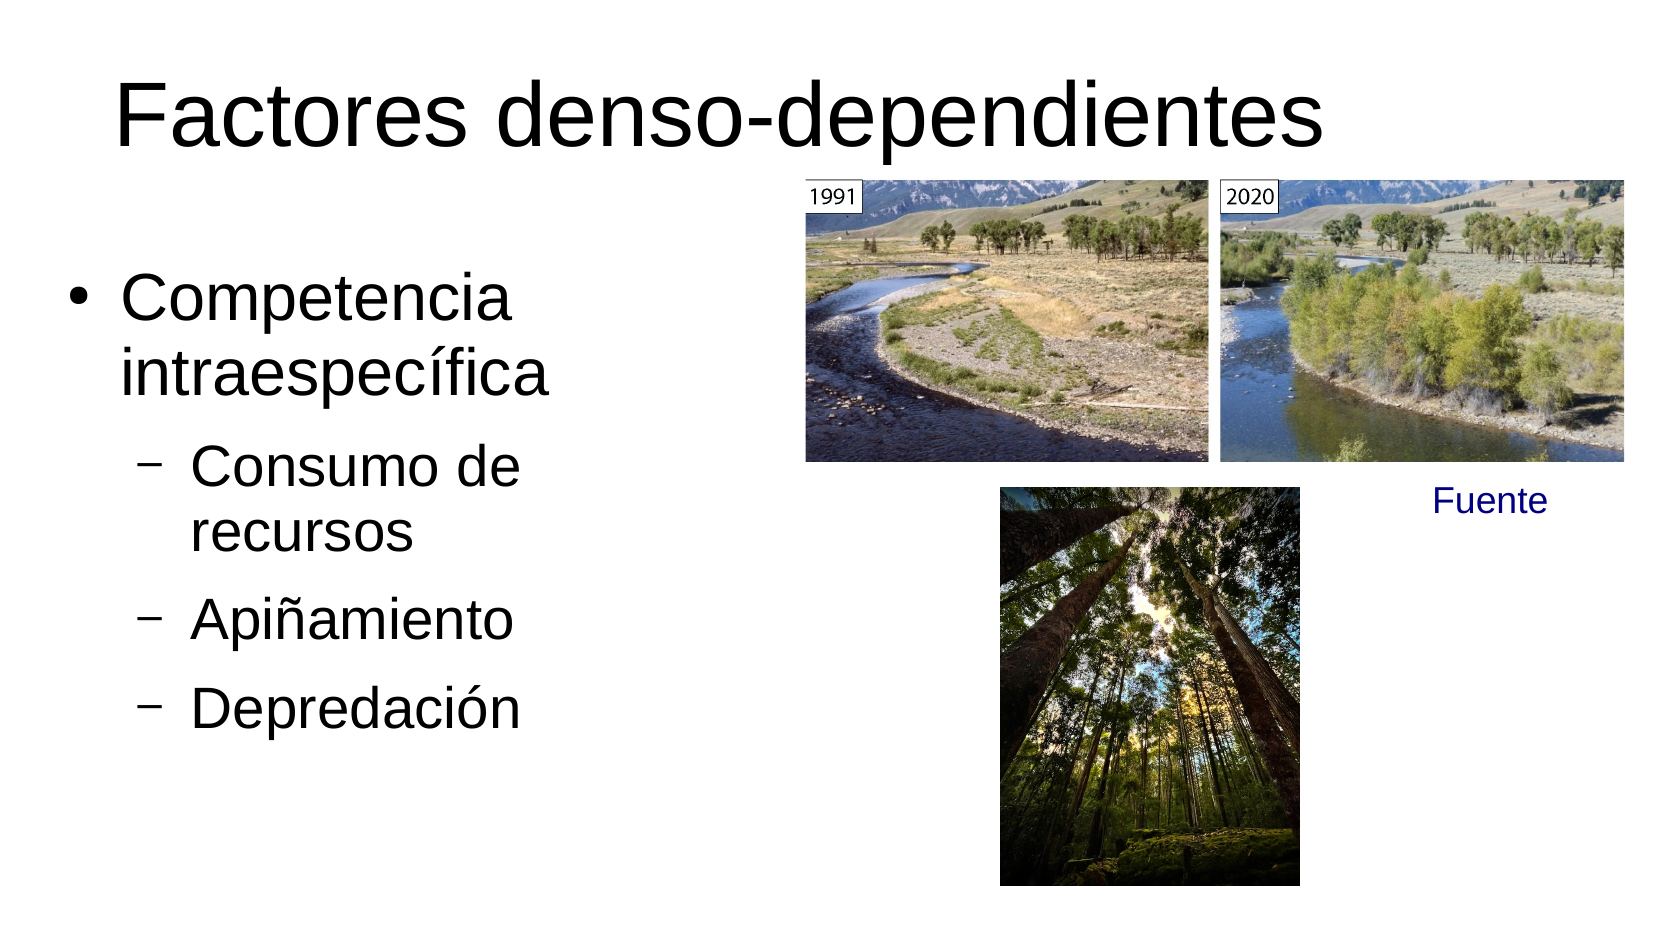

# Factores denso-dependientes
Competencia intraespecífica
Consumo de recursos
Apiñamiento
Depredación
Fuente